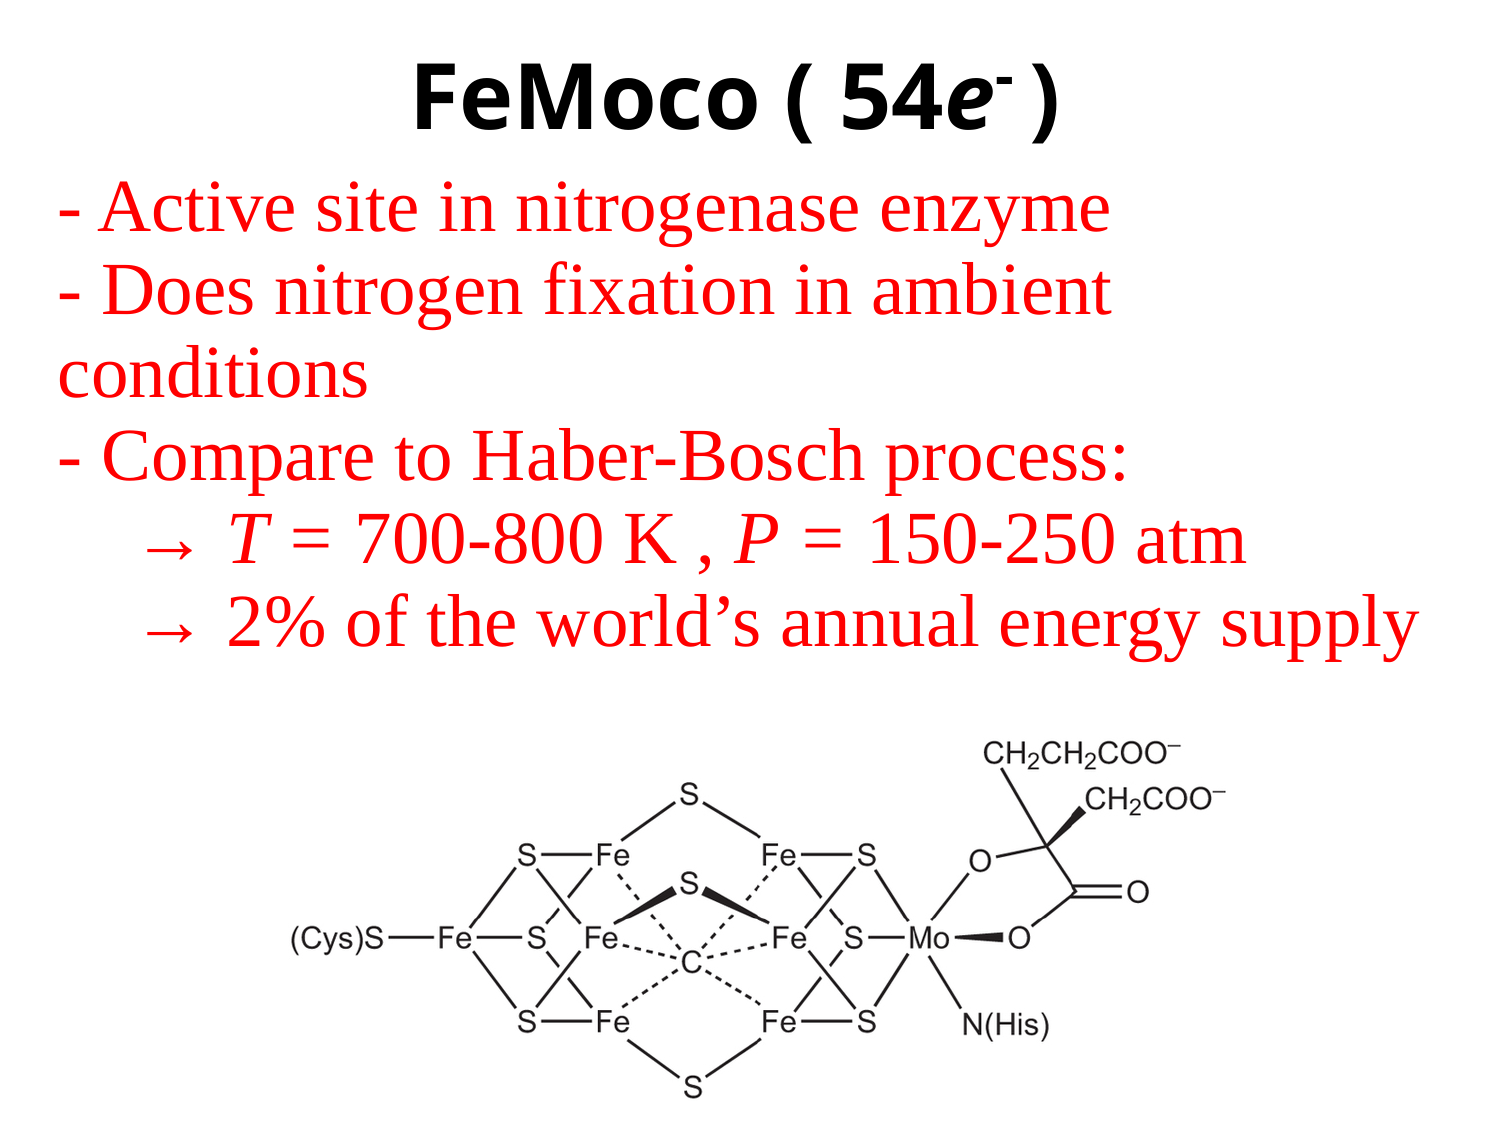

FeMoco ( 54e- )
- Active site in nitrogenase enzyme
- Does nitrogen fixation in ambient conditions
- Compare to Haber-Bosch process:
	→ T = 700-800 K , P = 150-250 atm
	→ 2% of the world’s annual energy supply